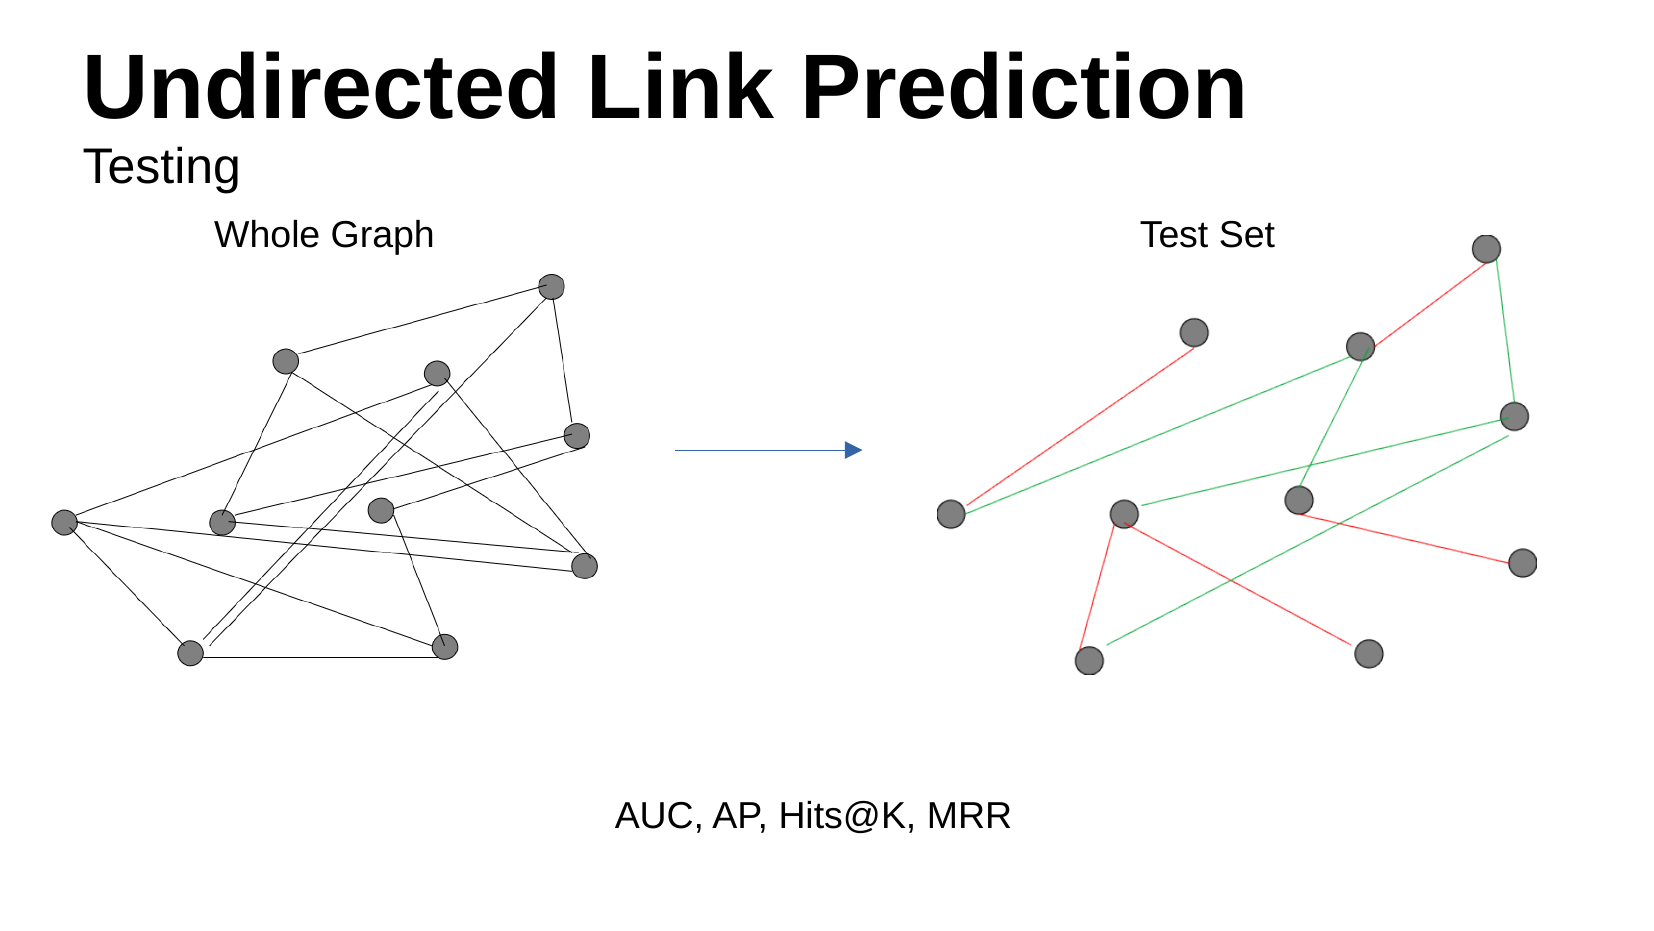

# Undirected Link Prediction Testing
Whole Graph
Test Set
AUC, AP, Hits@K, MRR